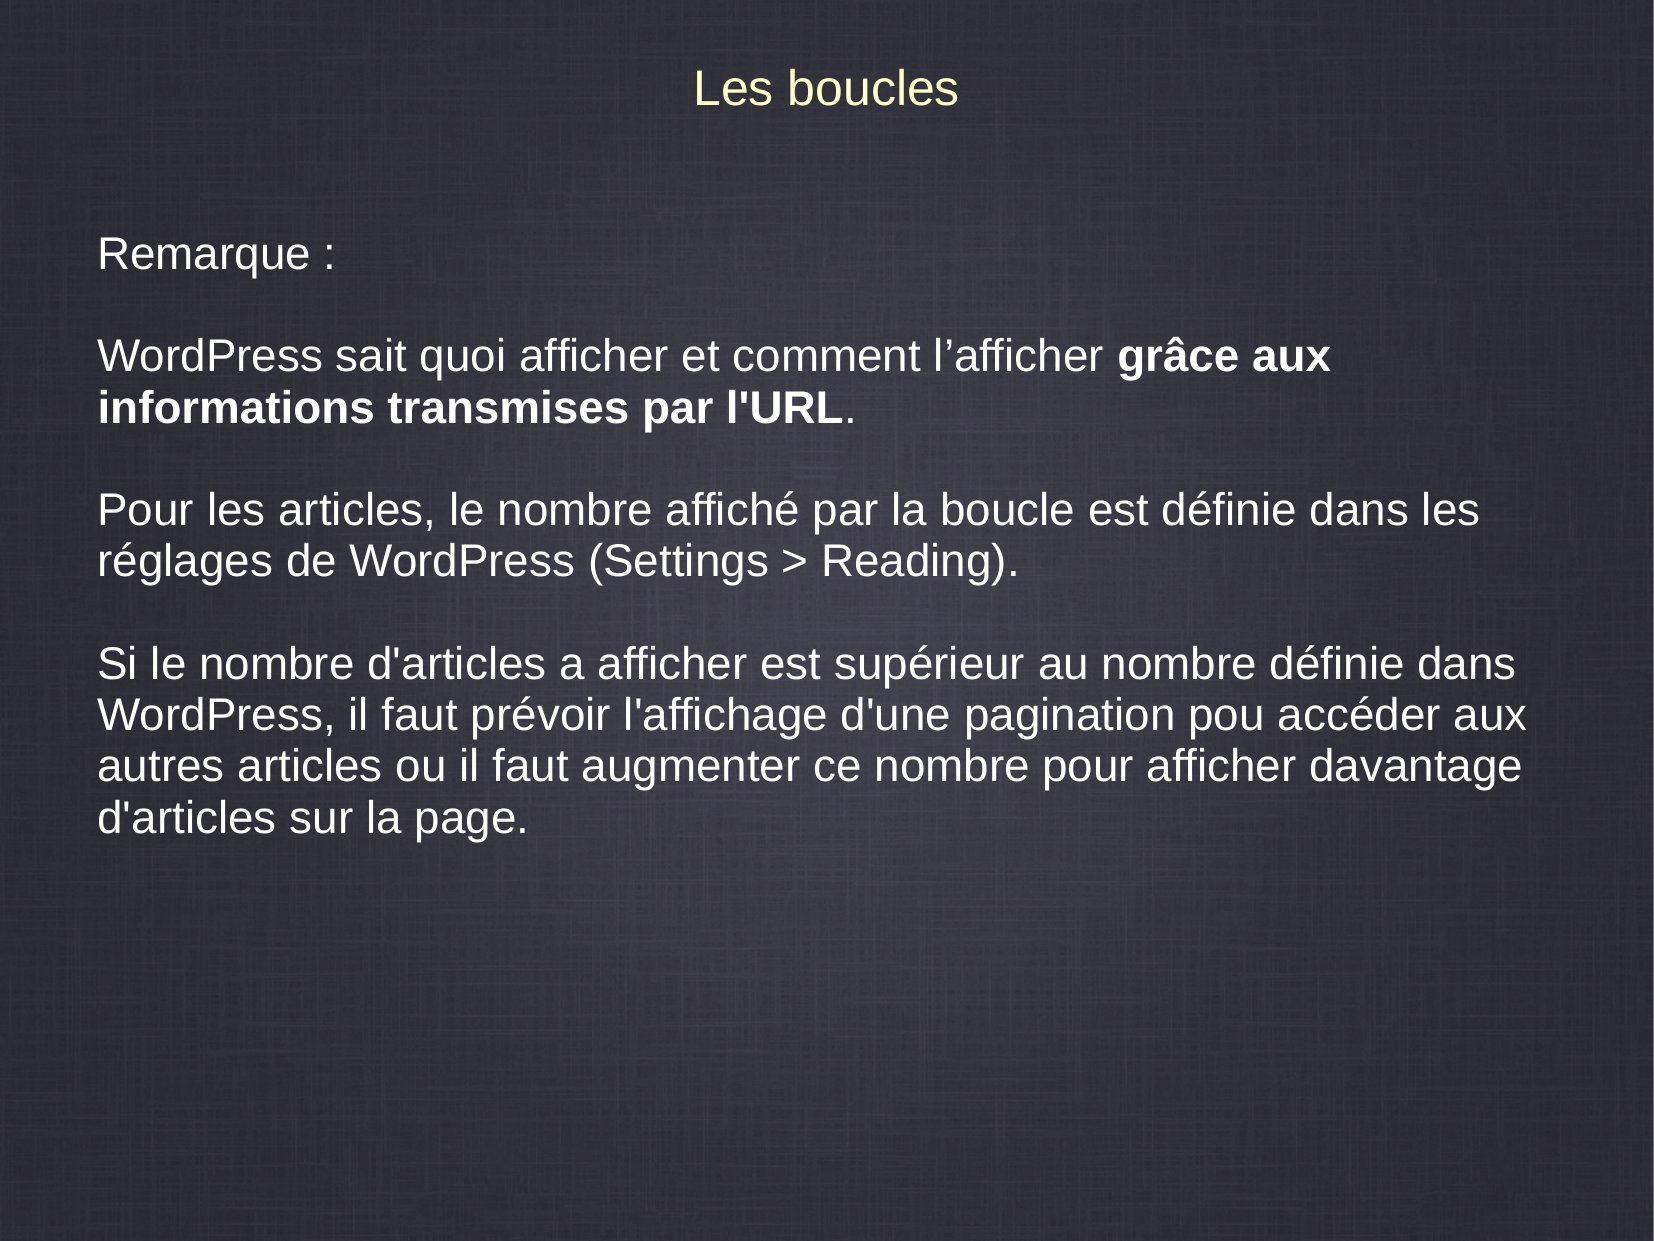

Les boucles
Remarque :
WordPress sait quoi afficher et comment l’afficher grâce aux informations transmises par l'URL.
Pour les articles, le nombre affiché par la boucle est définie dans les réglages de WordPress (Settings > Reading).
Si le nombre d'articles a afficher est supérieur au nombre définie dans WordPress, il faut prévoir l'affichage d'une pagination pou accéder aux autres articles ou il faut augmenter ce nombre pour afficher davantage d'articles sur la page.